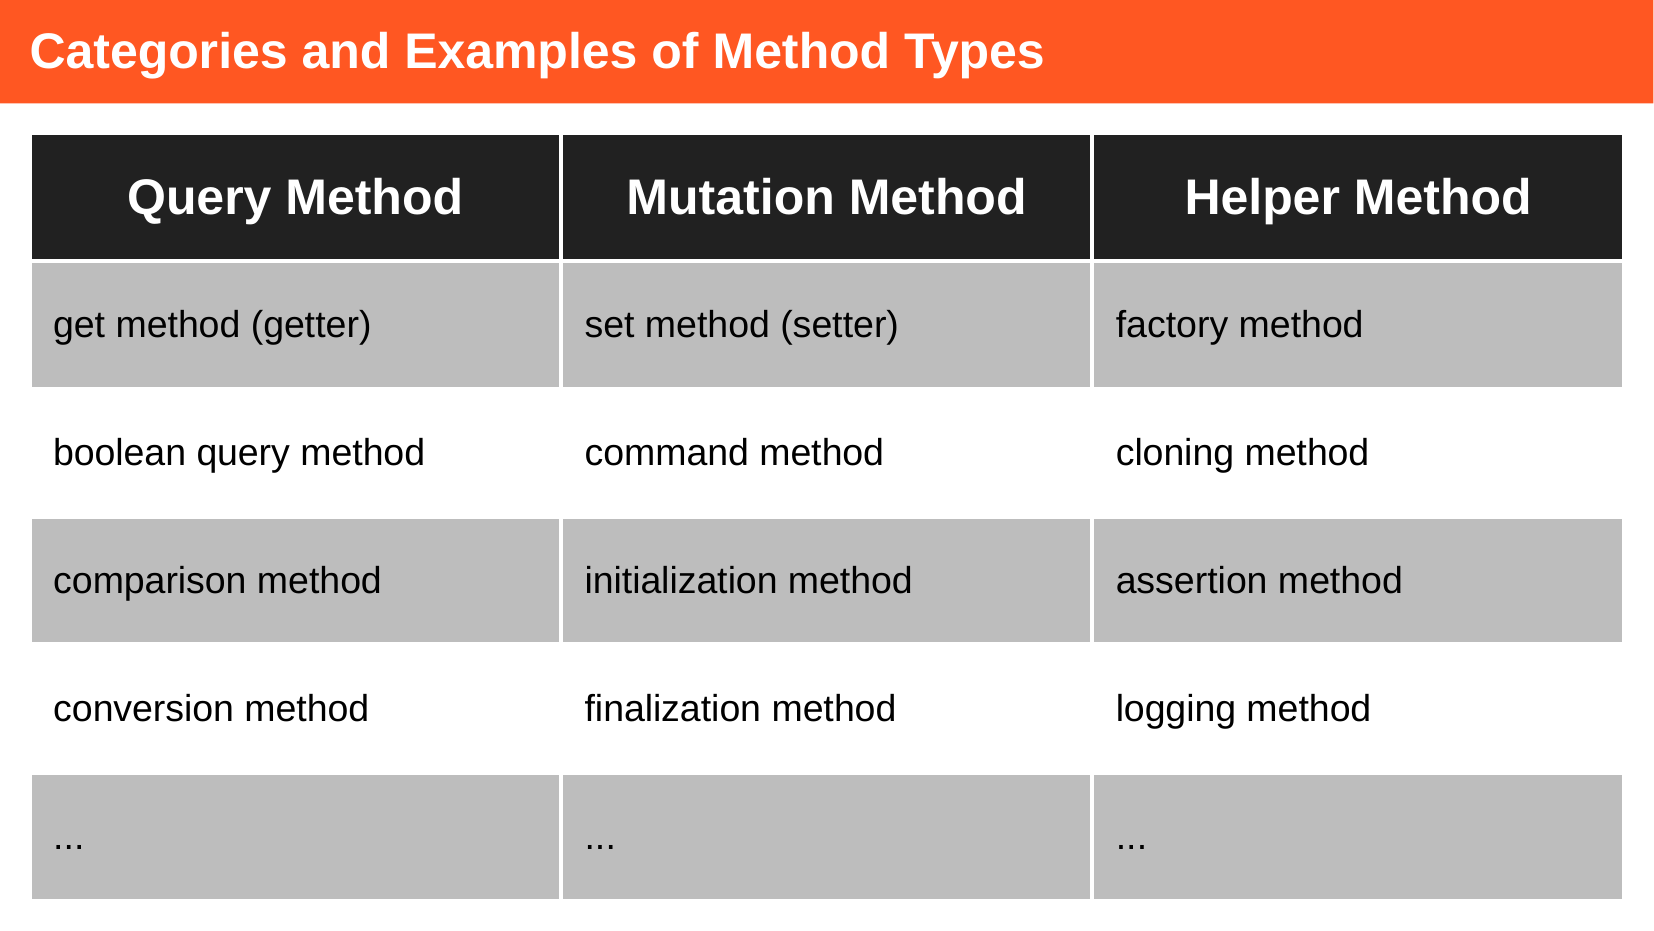

# Categories and Examples of Method Types
| Query Method | Mutation Method | Helper Method |
| --- | --- | --- |
| get method (getter) | set method (setter) | factory method |
| boolean query method | command method | cloning method |
| comparison method | initialization method | assertion method |
| conversion method | finalization method | logging method |
| ... | ... | ... |
Advanced Design and Programming
6
© 2022 Dirk Riehle - Some Rights Reserved